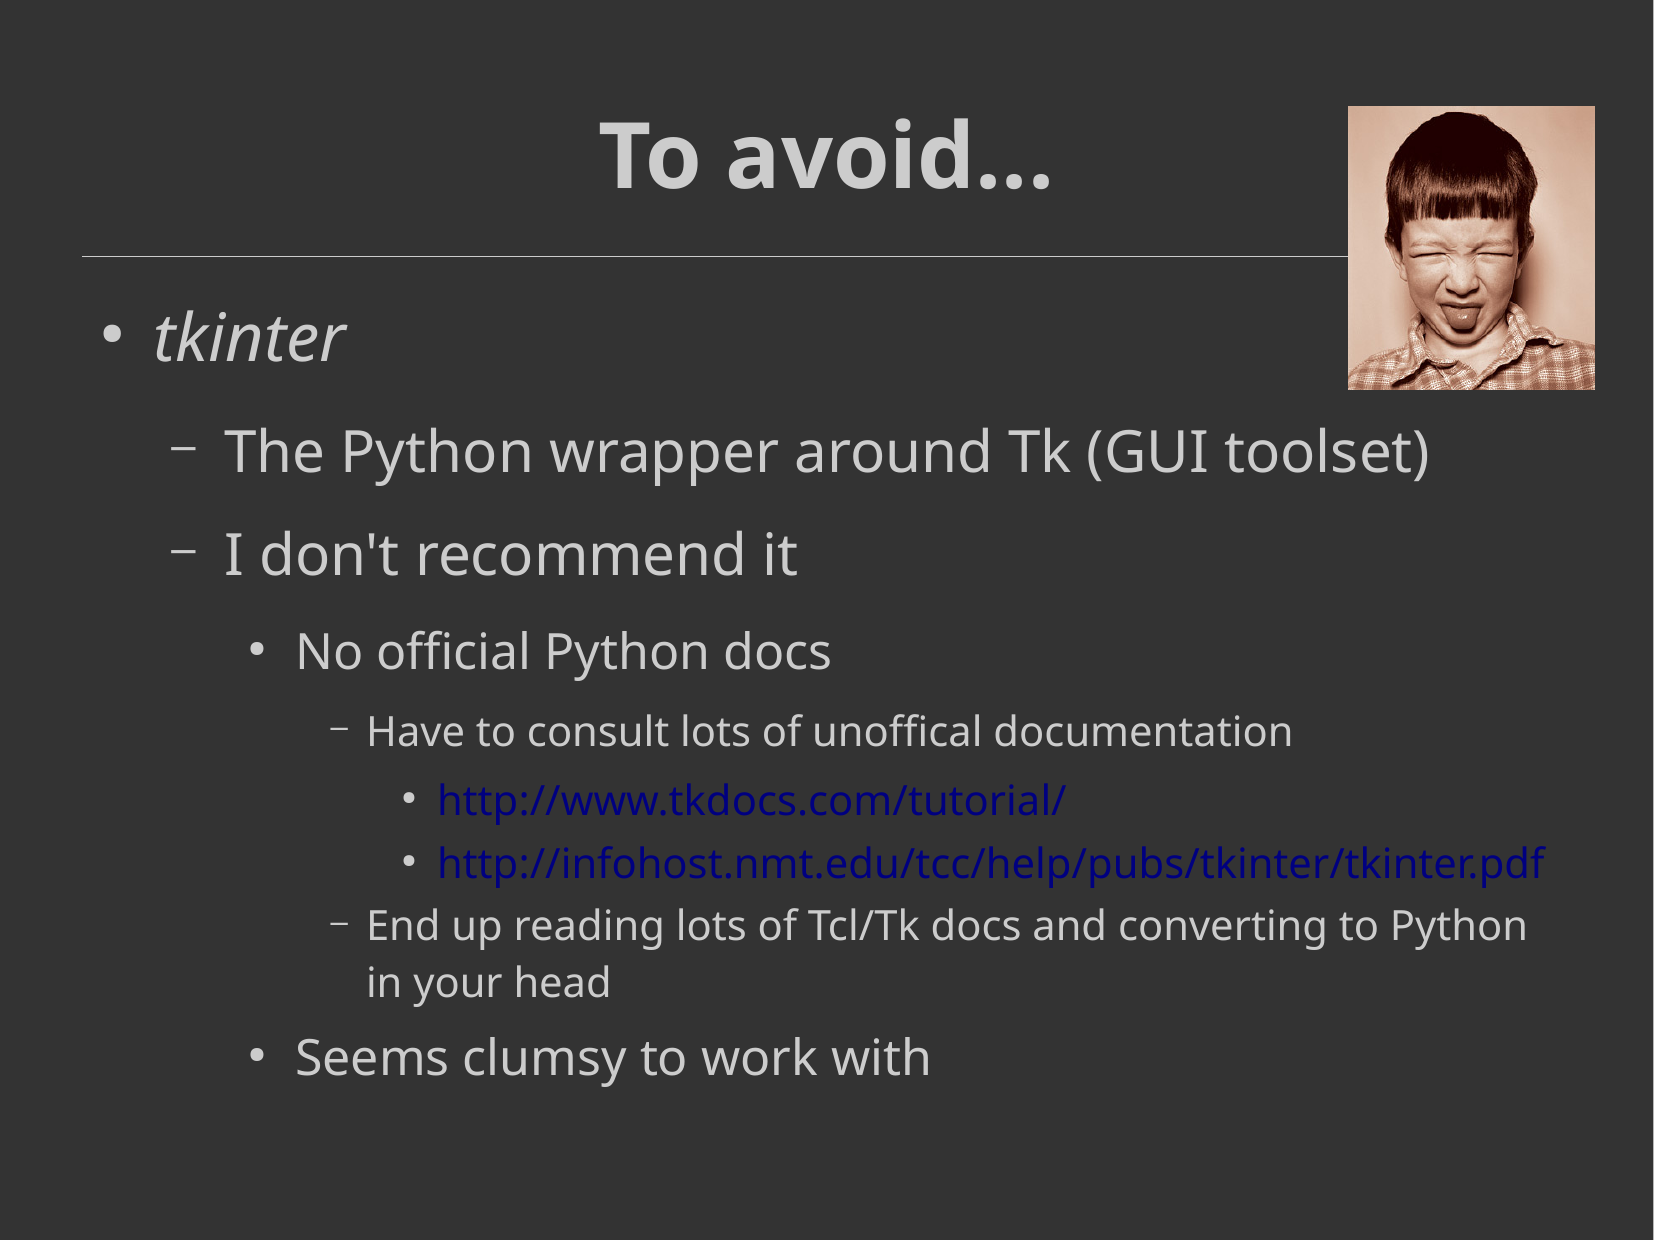

# To avoid...
tkinter
The Python wrapper around Tk (GUI toolset)
I don't recommend it
No official Python docs
Have to consult lots of unoffical documentation
http://www.tkdocs.com/tutorial/
http://infohost.nmt.edu/tcc/help/pubs/tkinter/tkinter.pdf
End up reading lots of Tcl/Tk docs and converting to Python in your head
Seems clumsy to work with